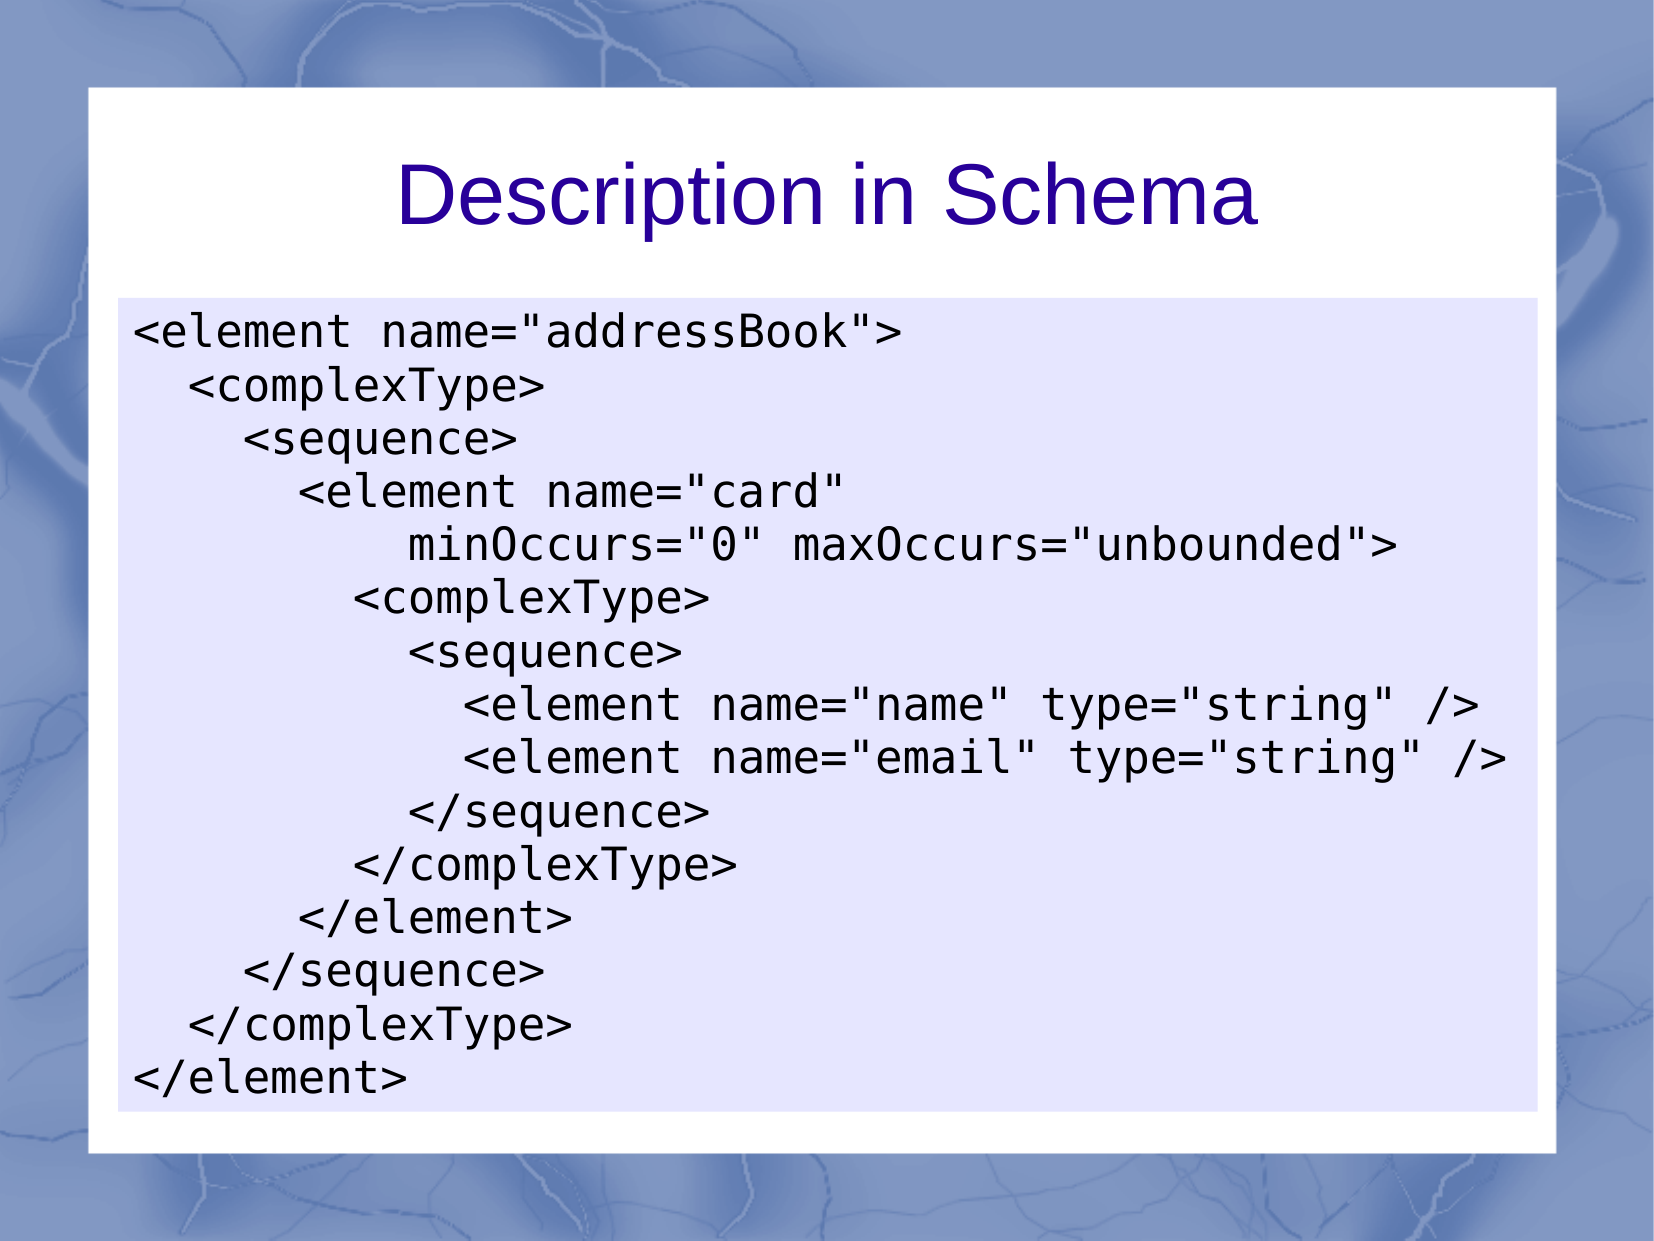

# Description in Schema
<element name="addressBook">
 <complexType>
 <sequence>
 <element name="card"
 minOccurs="0" maxOccurs="unbounded">
 <complexType>
 <sequence>
 <element name="name" type="string" />
 <element name="email" type="string" />
 </sequence>
 </complexType>
 </element>
 </sequence>
 </complexType>
</element>